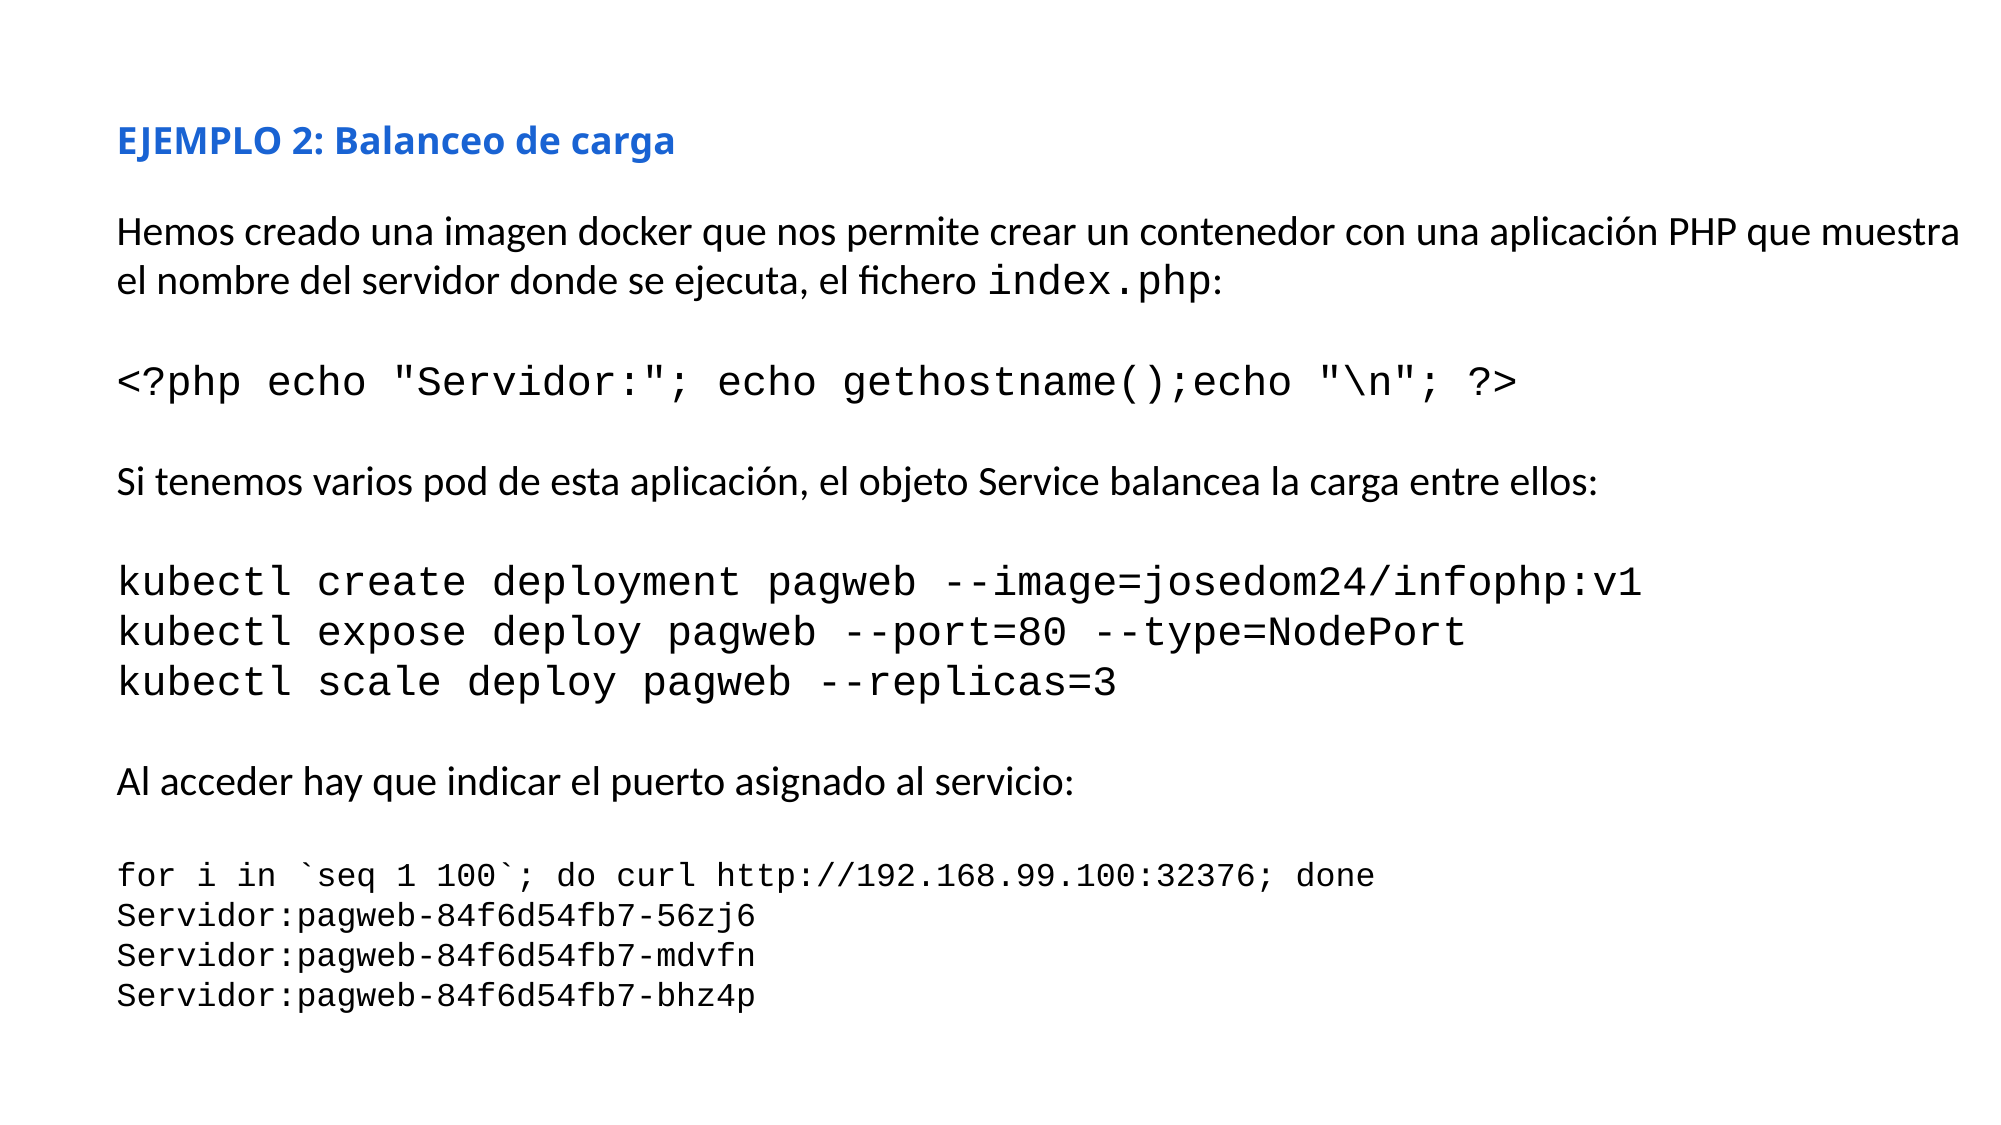

EJEMPLO 2: Balanceo de carga
Hemos creado una imagen docker que nos permite crear un contenedor con una aplicación PHP que muestra el nombre del servidor donde se ejecuta, el fichero index.php:
<?php echo "Servidor:"; echo gethostname();echo "\n"; ?>
Si tenemos varios pod de esta aplicación, el objeto Service balancea la carga entre ellos:
kubectl create deployment pagweb --image=josedom24/infophp:v1
kubectl expose deploy pagweb --port=80 --type=NodePort
kubectl scale deploy pagweb --replicas=3
Al acceder hay que indicar el puerto asignado al servicio:
for i in `seq 1 100`; do curl http://192.168.99.100:32376; done
Servidor:pagweb-84f6d54fb7-56zj6
Servidor:pagweb-84f6d54fb7-mdvfn
Servidor:pagweb-84f6d54fb7-bhz4p